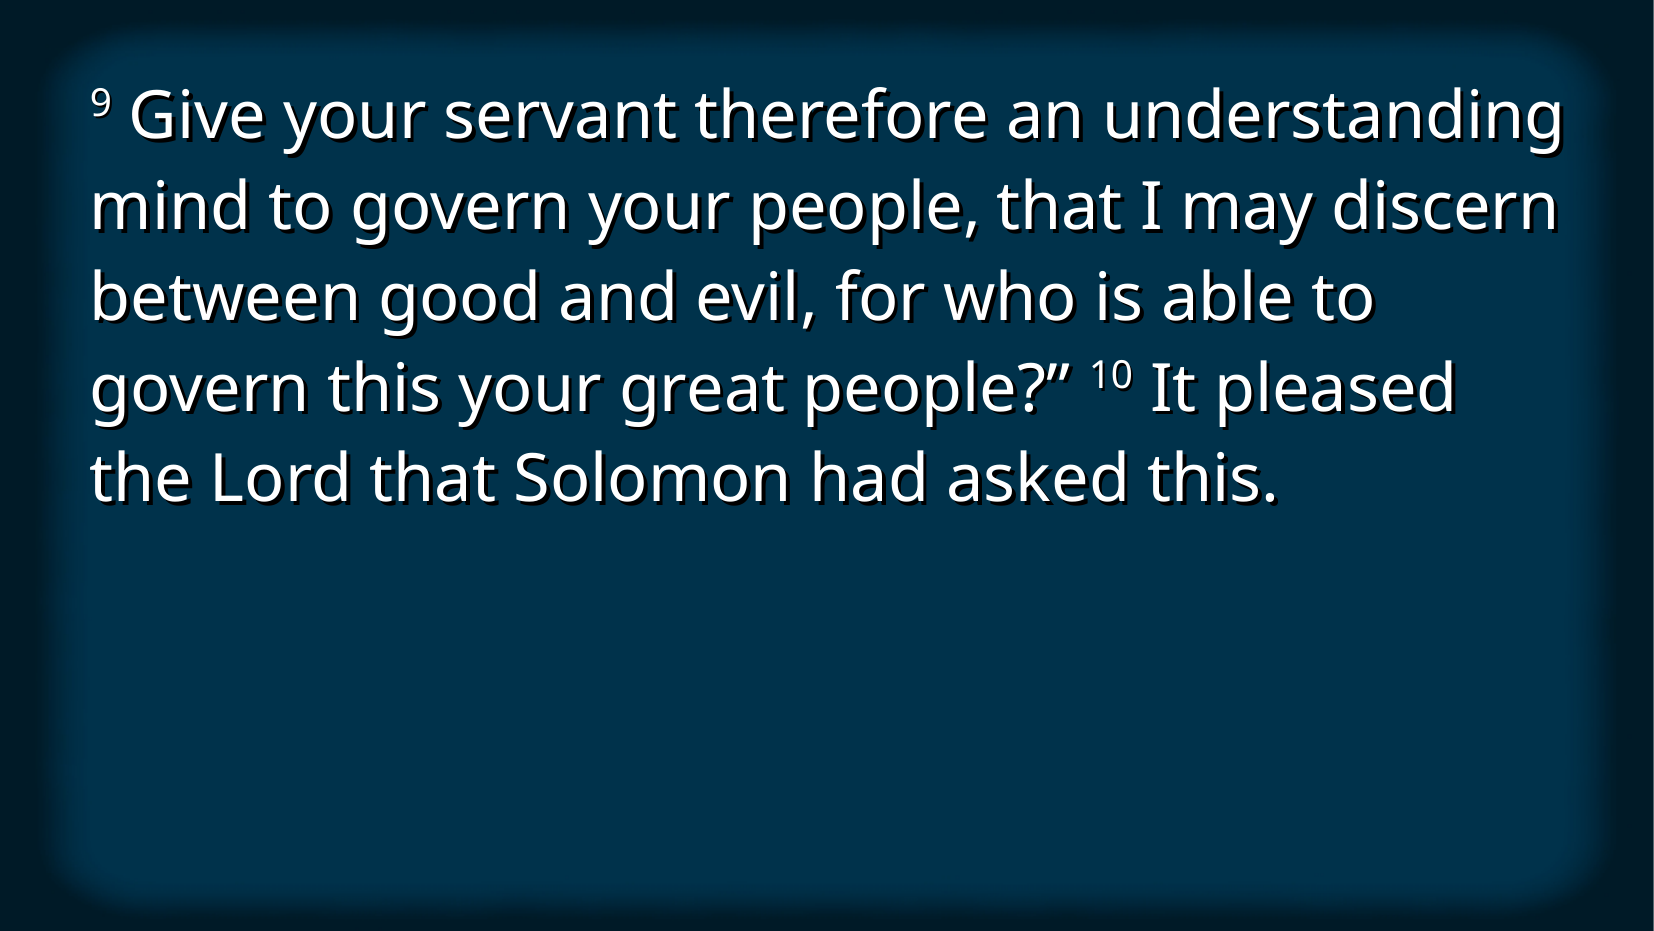

9 Give your servant therefore an understanding mind to govern your people, that I may discern between good and evil, for who is able to govern this your great people?” 10 It pleased the Lord that Solomon had asked this.